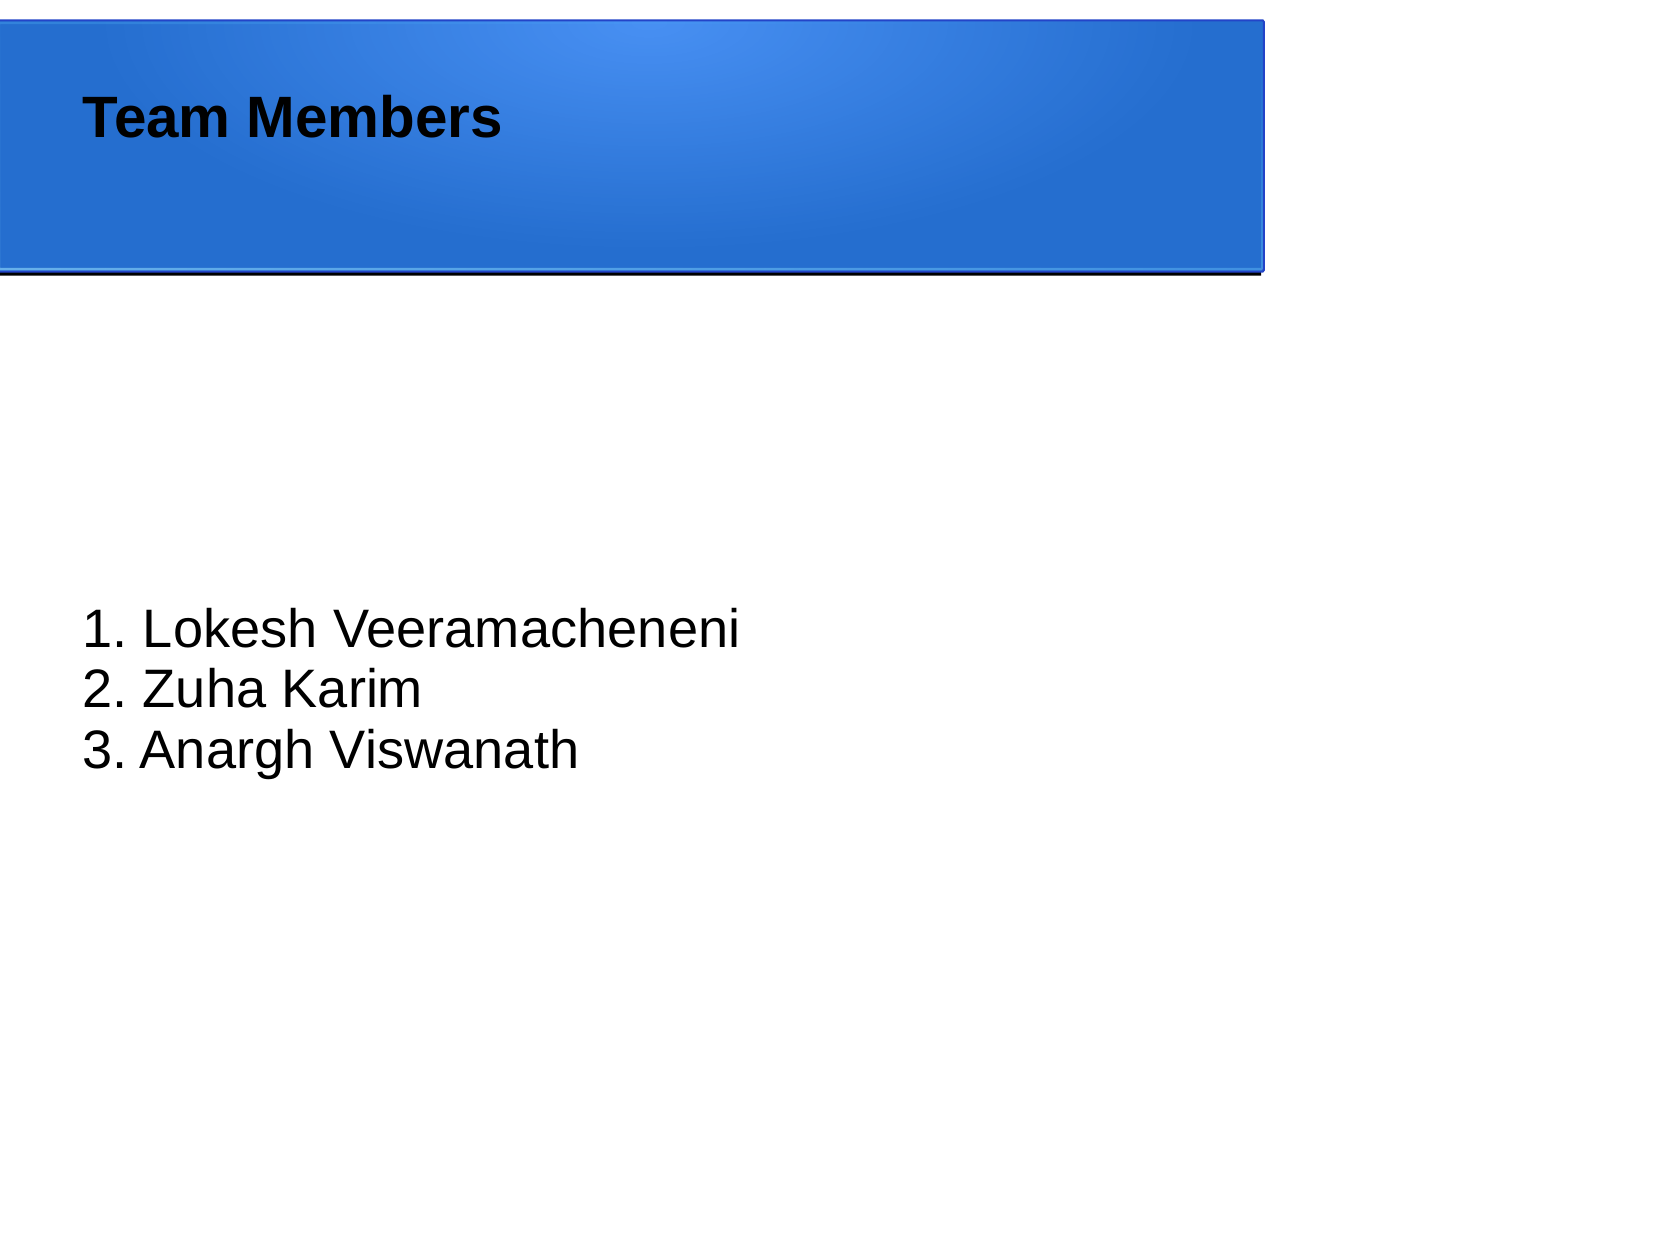

# Team Members
1. Lokesh Veeramacheneni
2. Zuha Karim
3. Anargh Viswanath